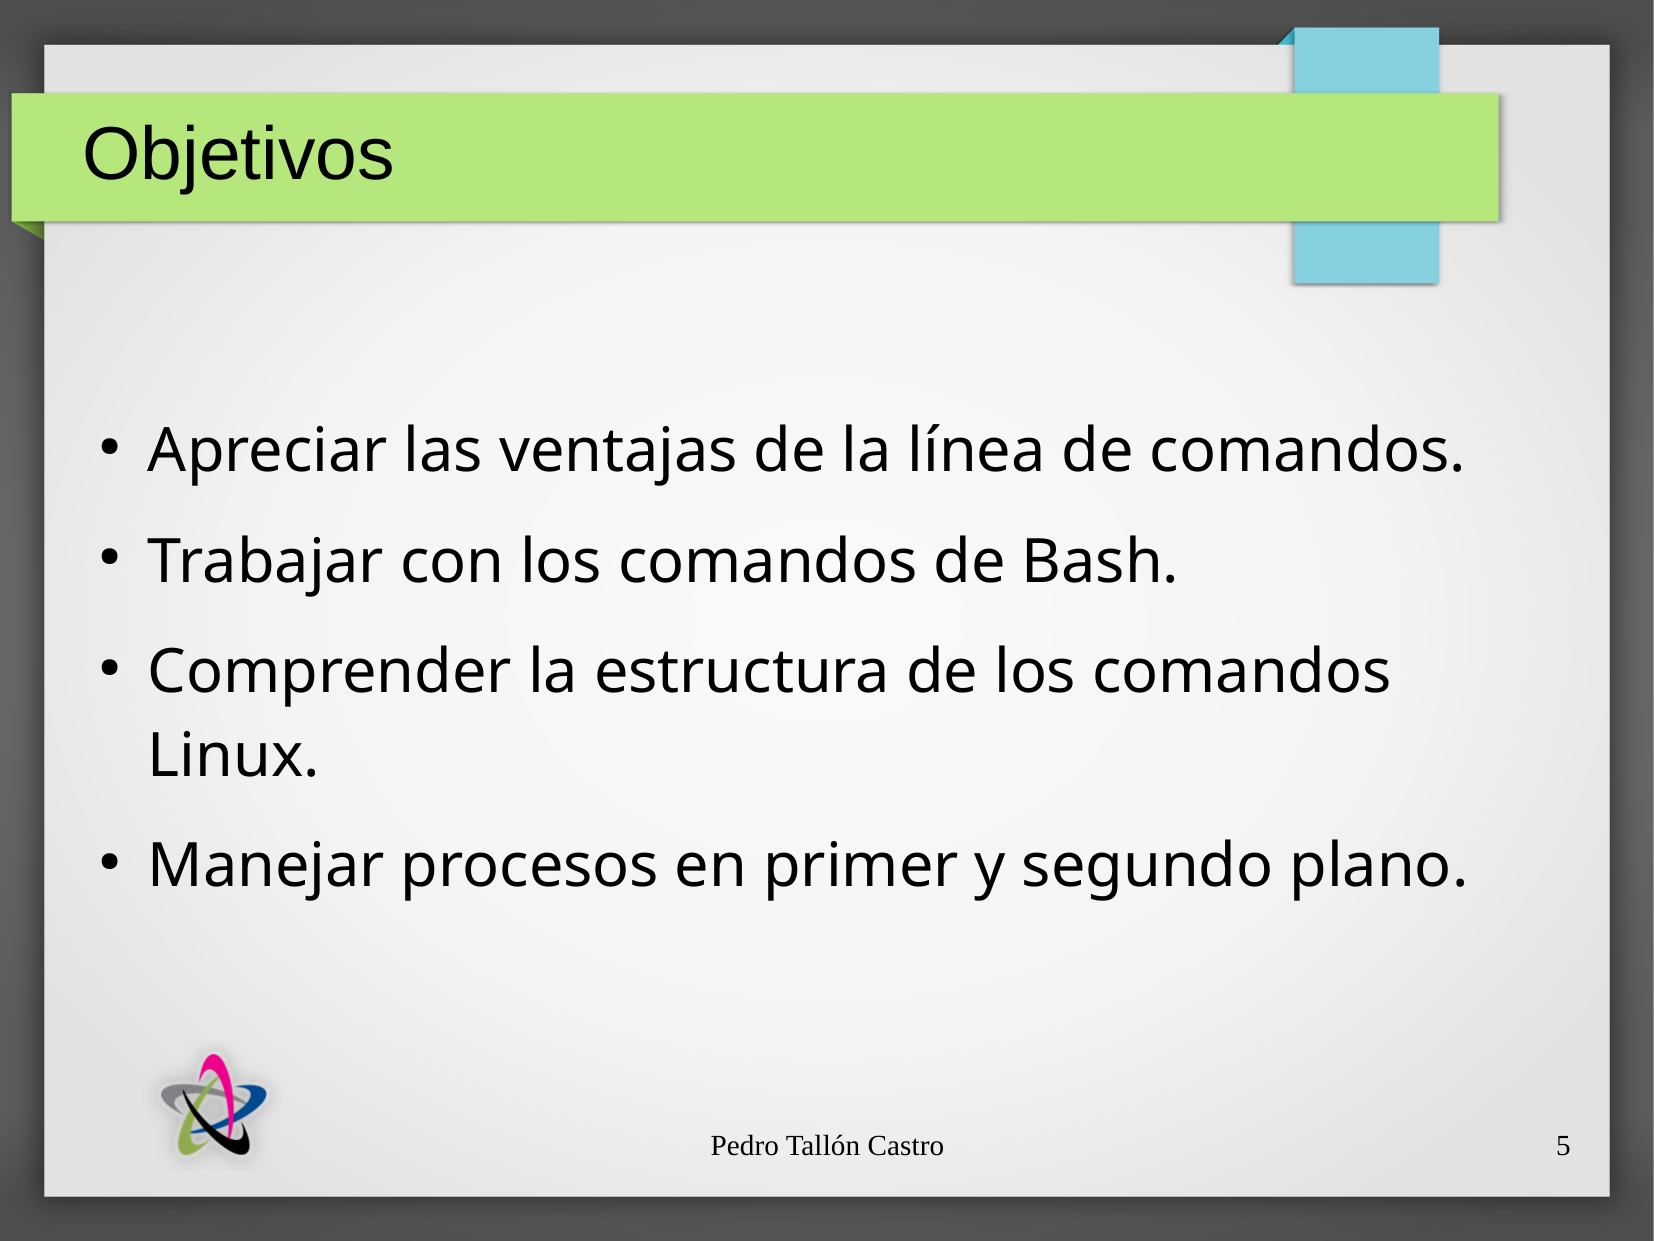

# Objetivos
Apreciar las ventajas de la línea de comandos.
Trabajar con los comandos de Bash.
Comprender la estructura de los comandos Linux.
Manejar procesos en primer y segundo plano.
Pedro Tallón Castro
5